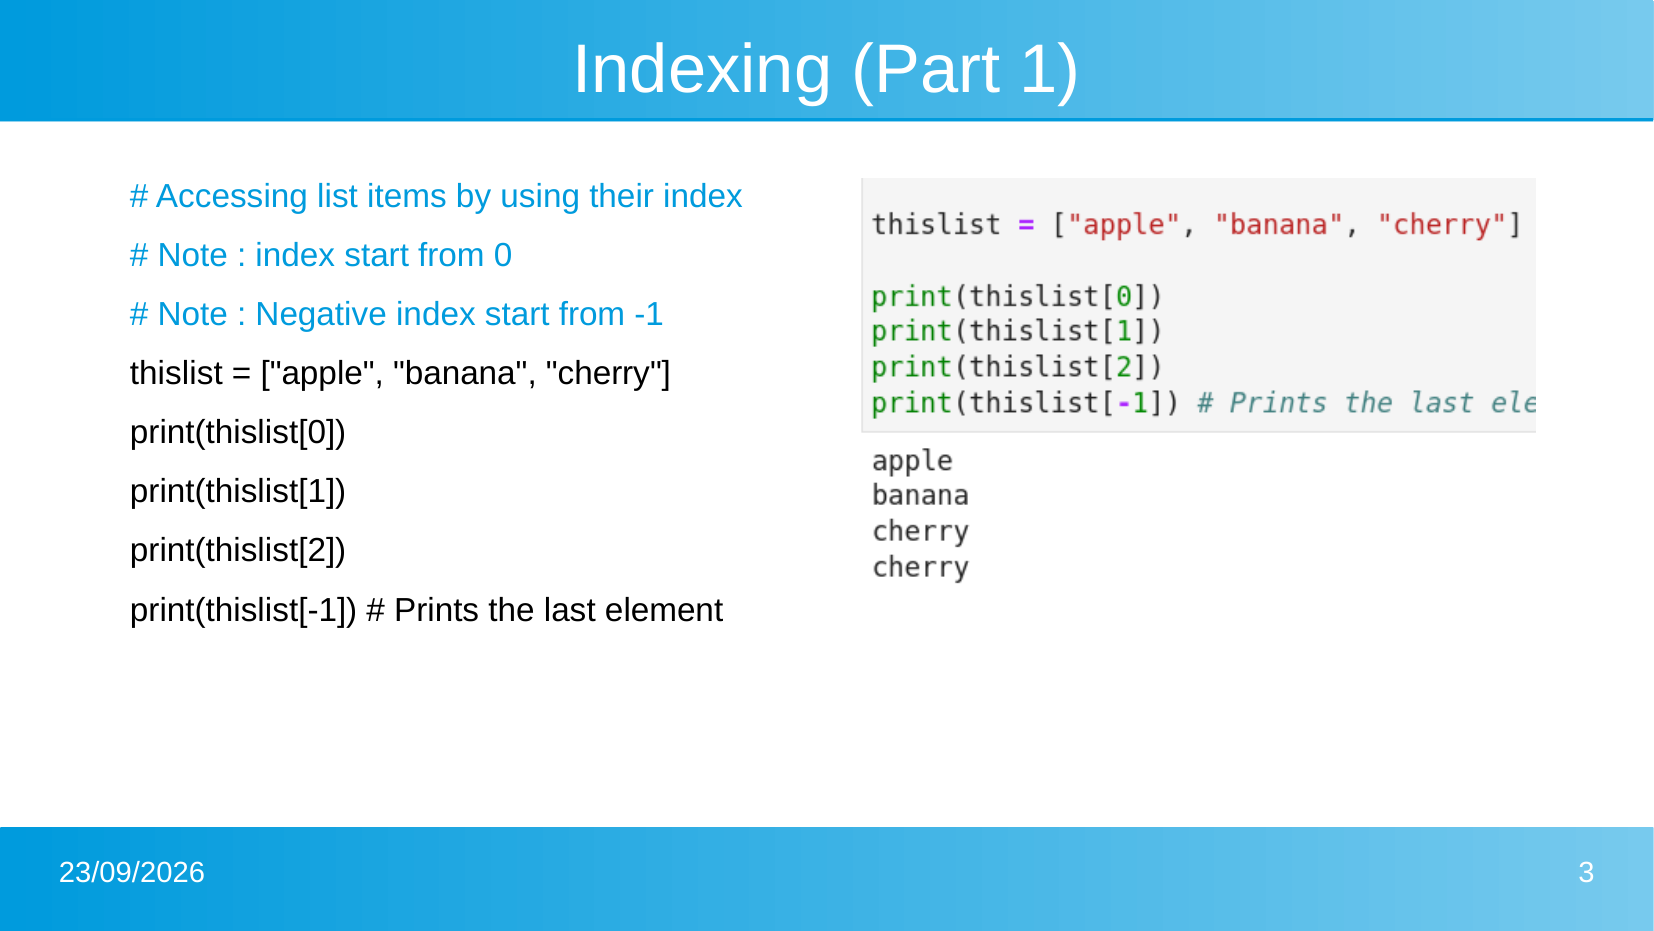

# Indexing (Part 1)
# Accessing list items by using their index
# Note : index start from 0
# Note : Negative index start from -1
thislist = ["apple", "banana", "cherry"]
print(thislist[0])
print(thislist[1])
print(thislist[2])
print(thislist[-1]) # Prints the last element
3